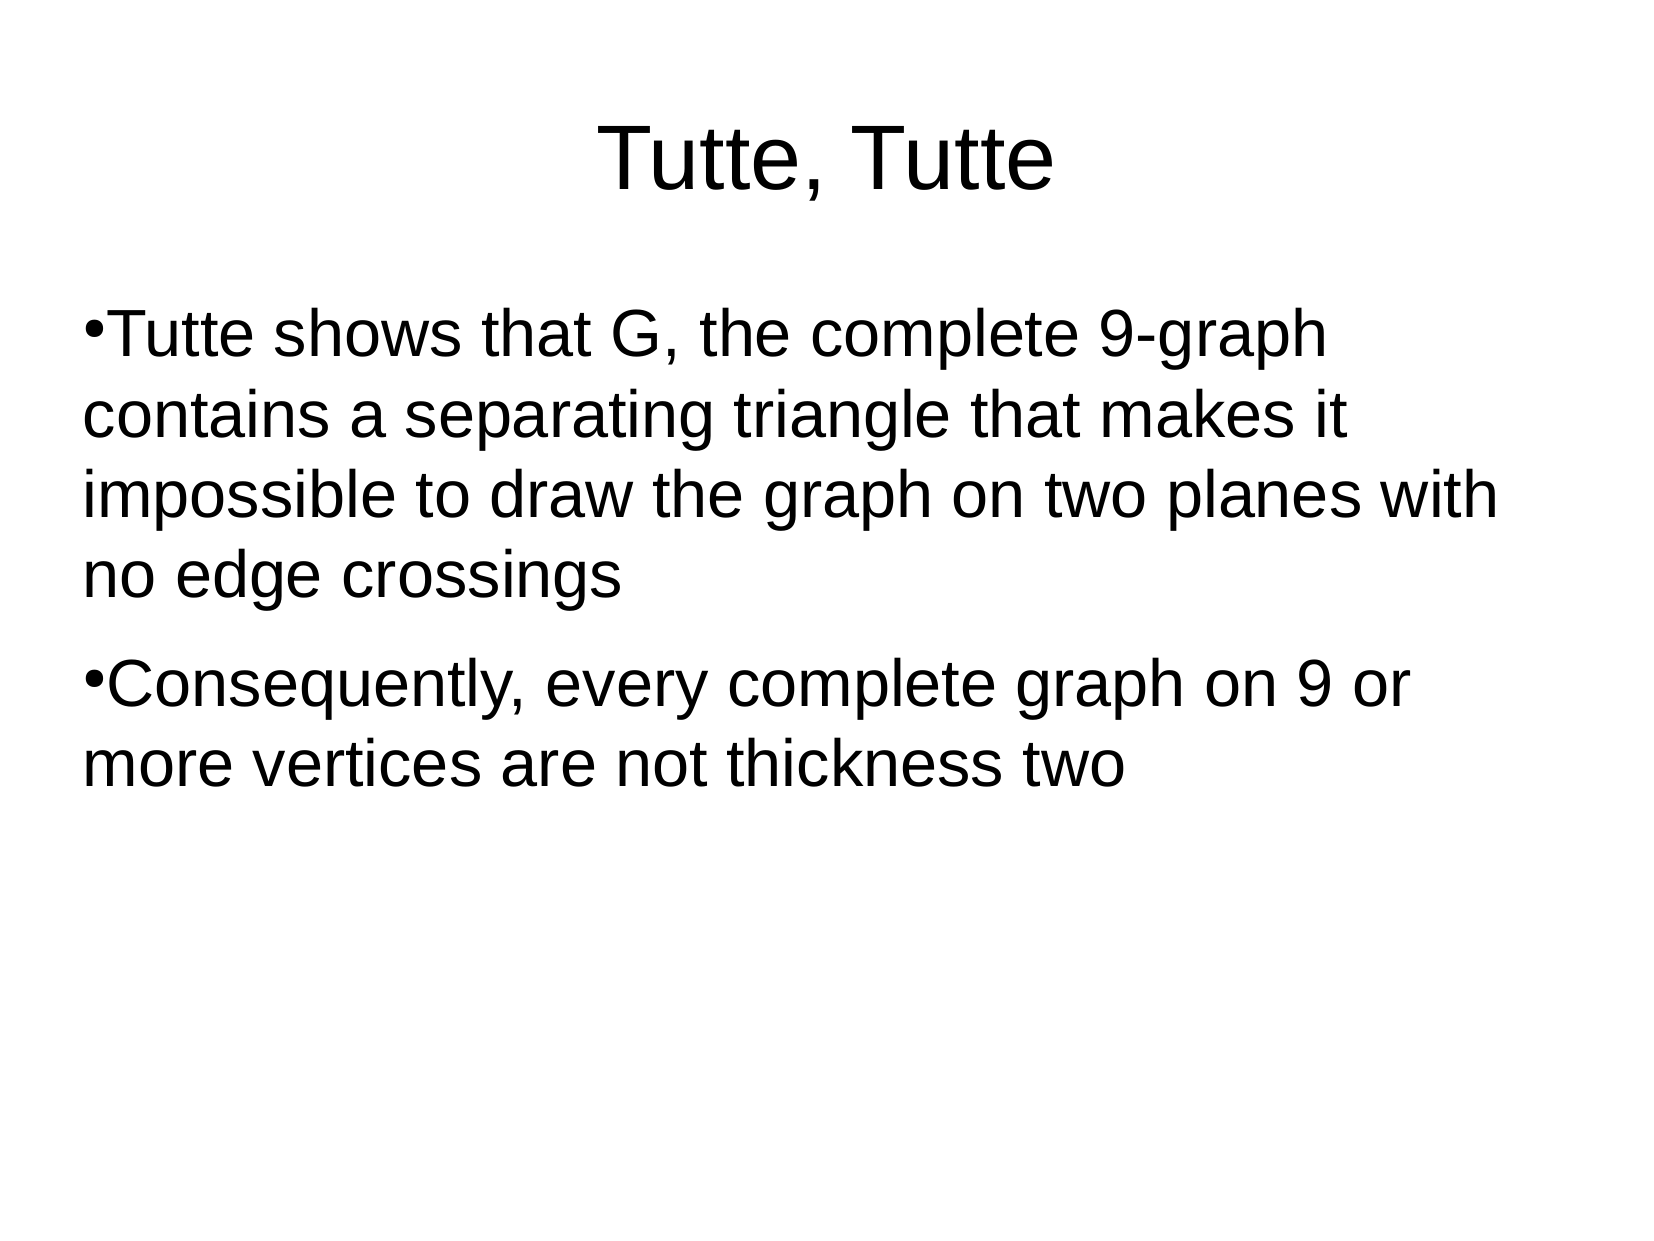

# Tutte, Tutte
Tutte shows that G, the complete 9-graph contains a separating triangle that makes it impossible to draw the graph on two planes with no edge crossings
Consequently, every complete graph on 9 or more vertices are not thickness two